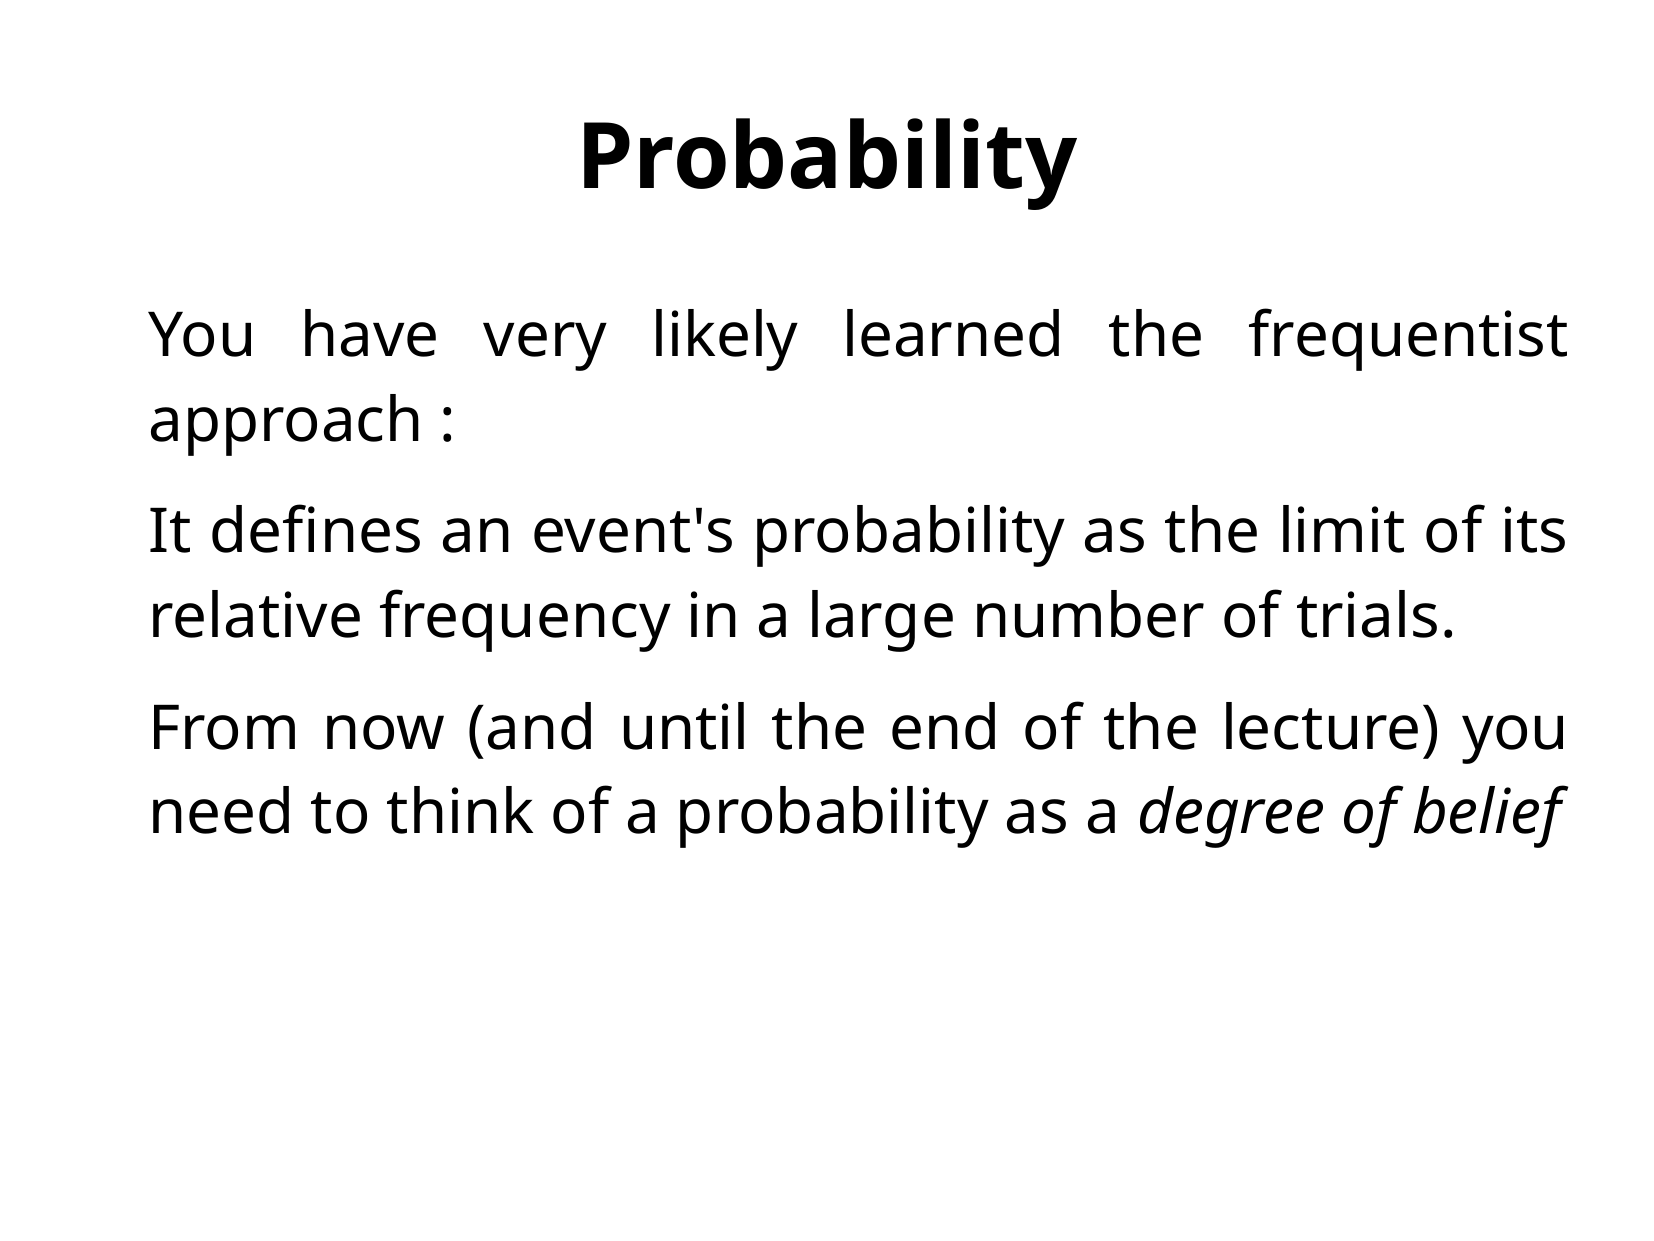

# Probability
You have very likely learned the frequentist approach :
It defines an event's probability as the limit of its relative frequency in a large number of trials.
From now (and until the end of the lecture) you need to think of a probability as a degree of belief